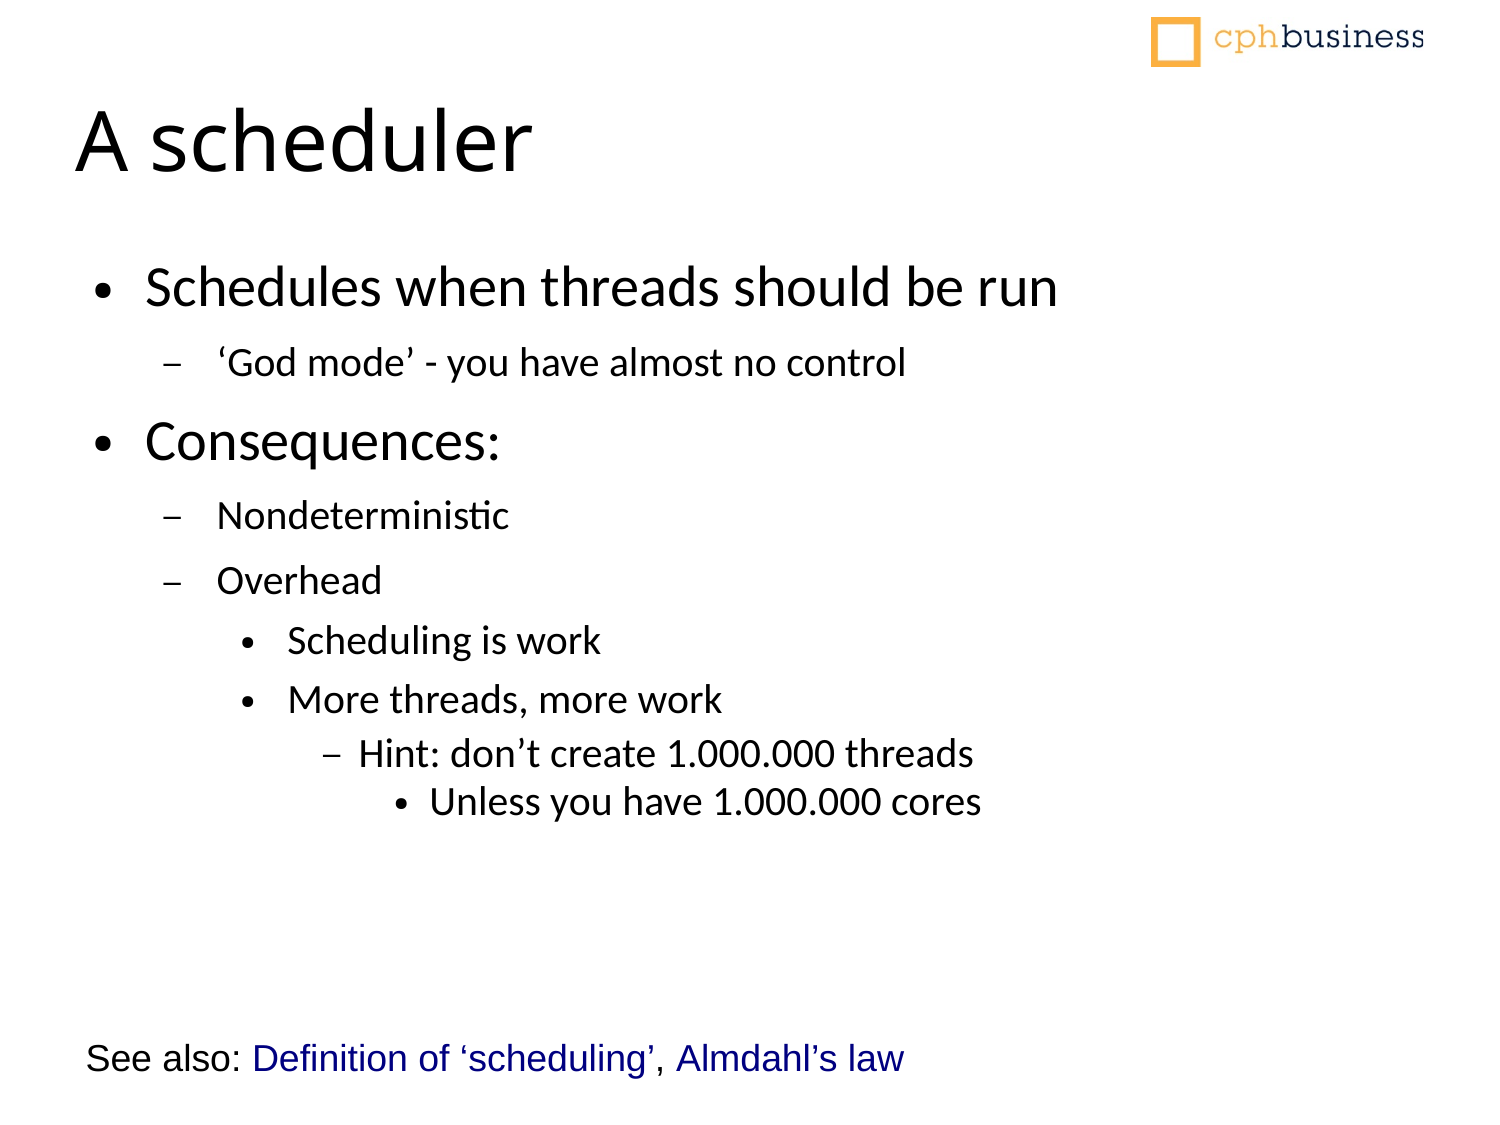

# A scheduler
Schedules when threads should be run
‘God mode’ - you have almost no control
Consequences:
Nondeterministic
Overhead
Scheduling is work
More threads, more work
Hint: don’t create 1.000.000 threads
Unless you have 1.000.000 cores
See also: Definition of ‘scheduling’, Almdahl’s law